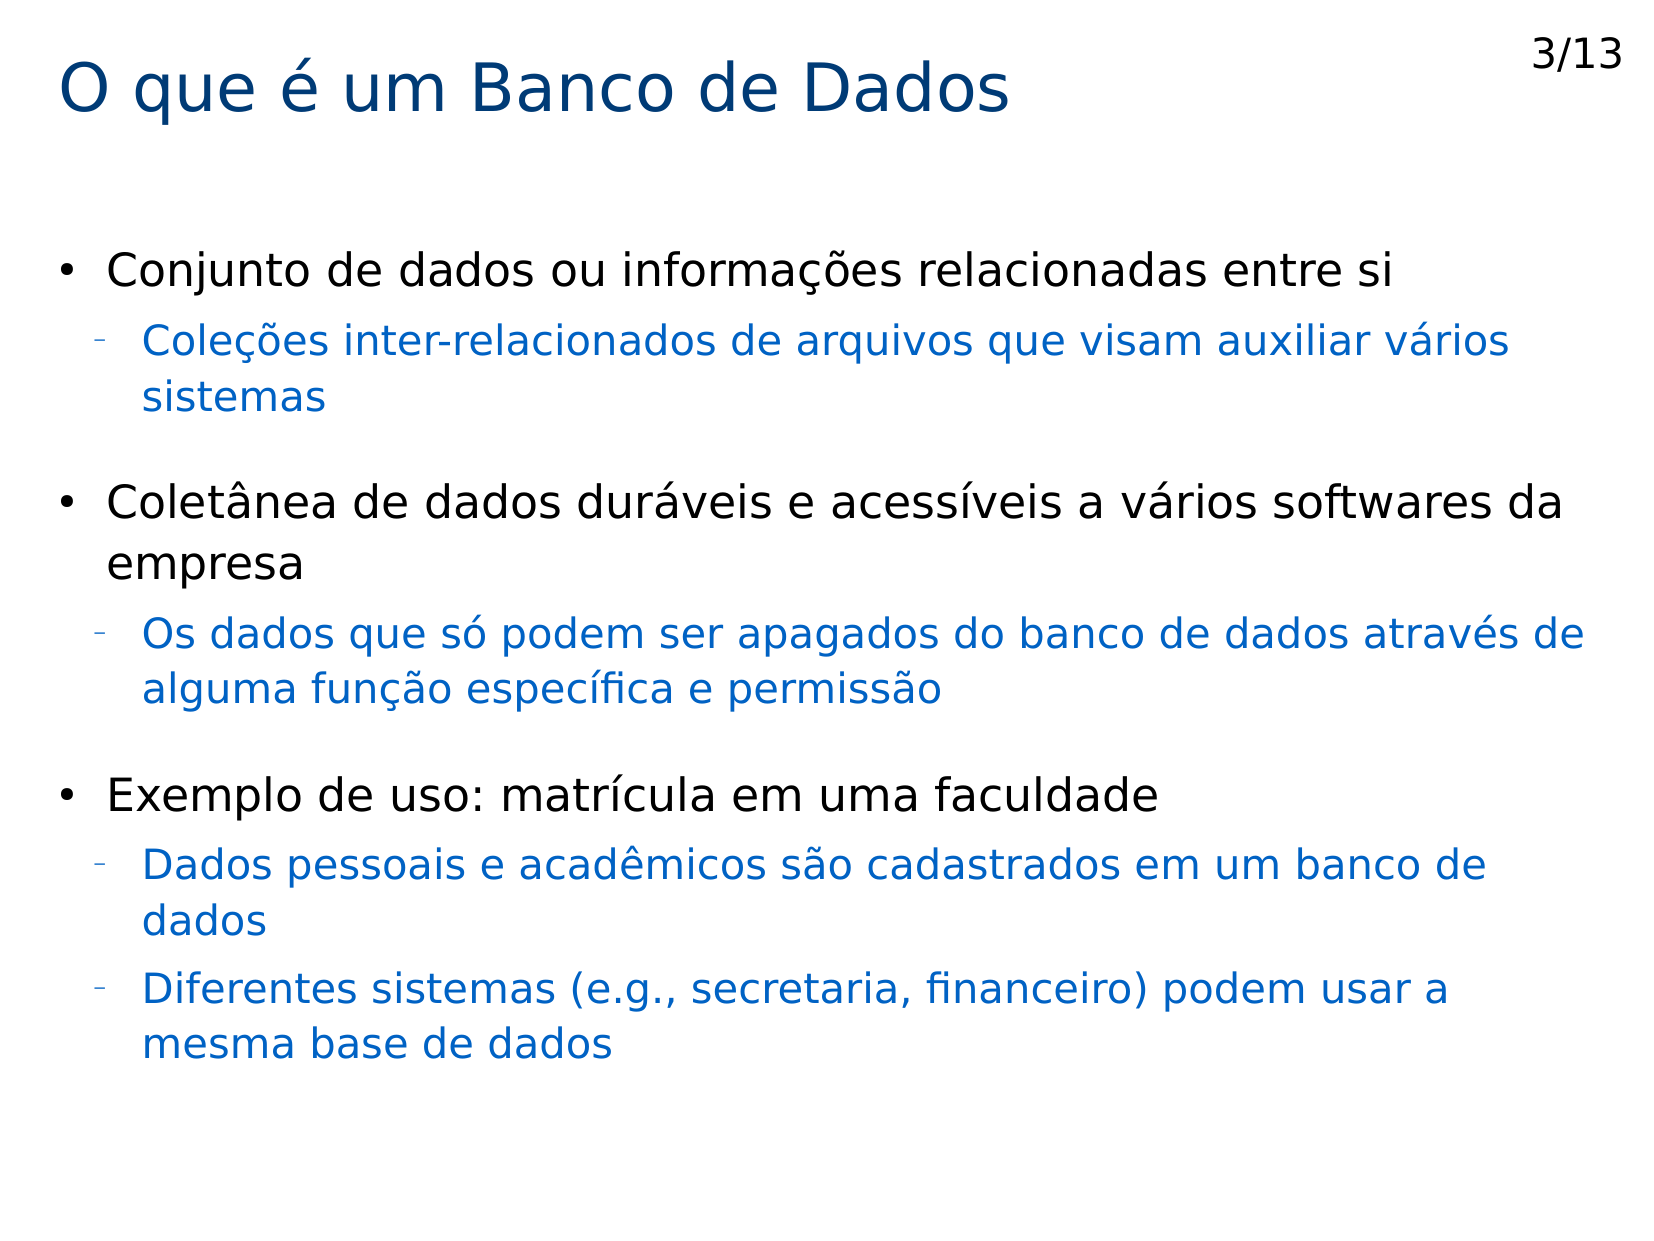

# O que é um Banco de Dados
3
Conjunto de dados ou informações relacionadas entre si
Coleções inter-relacionados de arquivos que visam auxiliar vários sistemas
Coletânea de dados duráveis e acessíveis a vários softwares da empresa
Os dados que só podem ser apagados do banco de dados através de alguma função específica e permissão
Exemplo de uso: matrícula em uma faculdade
Dados pessoais e acadêmicos são cadastrados em um banco de dados
Diferentes sistemas (e.g., secretaria, financeiro) podem usar a mesma base de dados